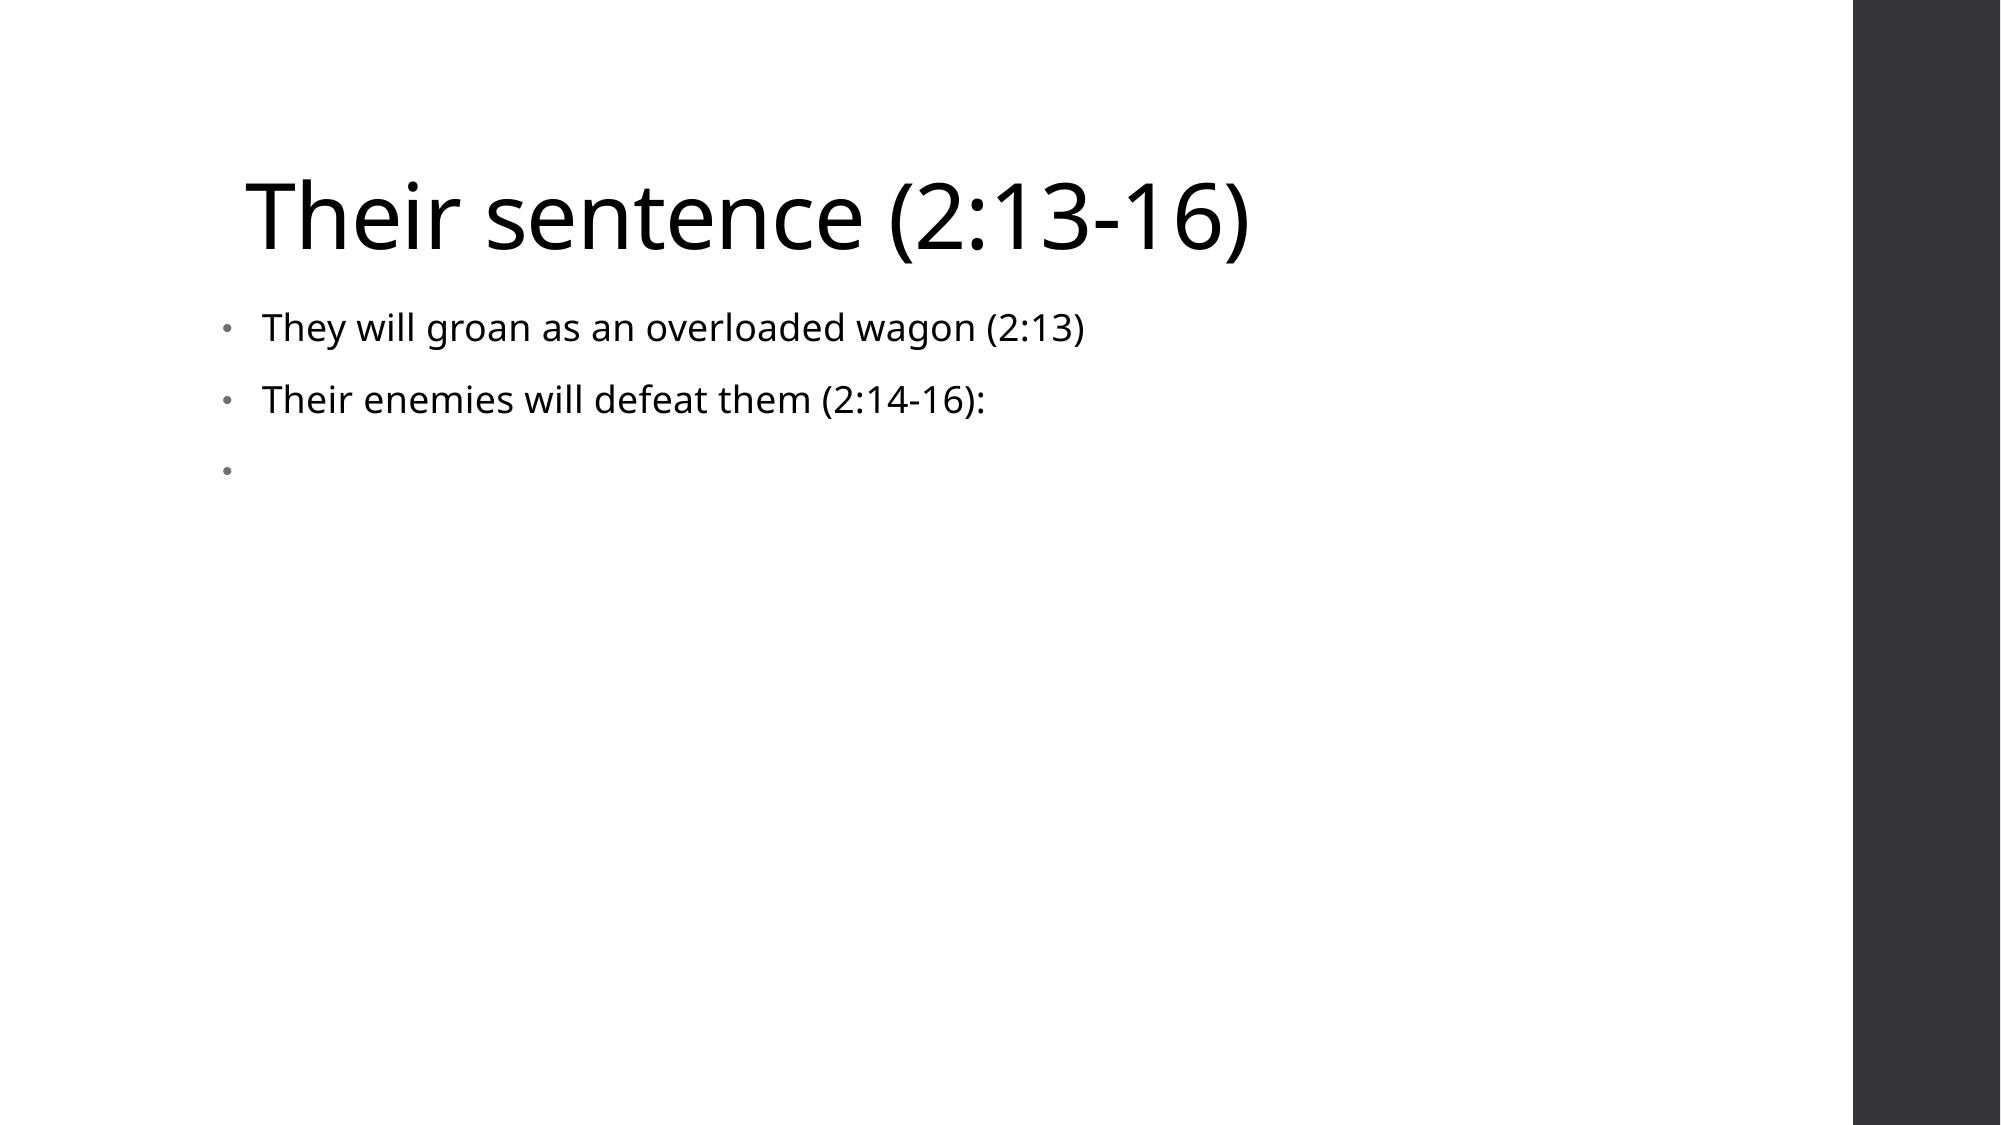

# Their sentence (2:13-16)
 They will groan as an overloaded wagon (2:13)
 Their enemies will defeat them (2:14-16):